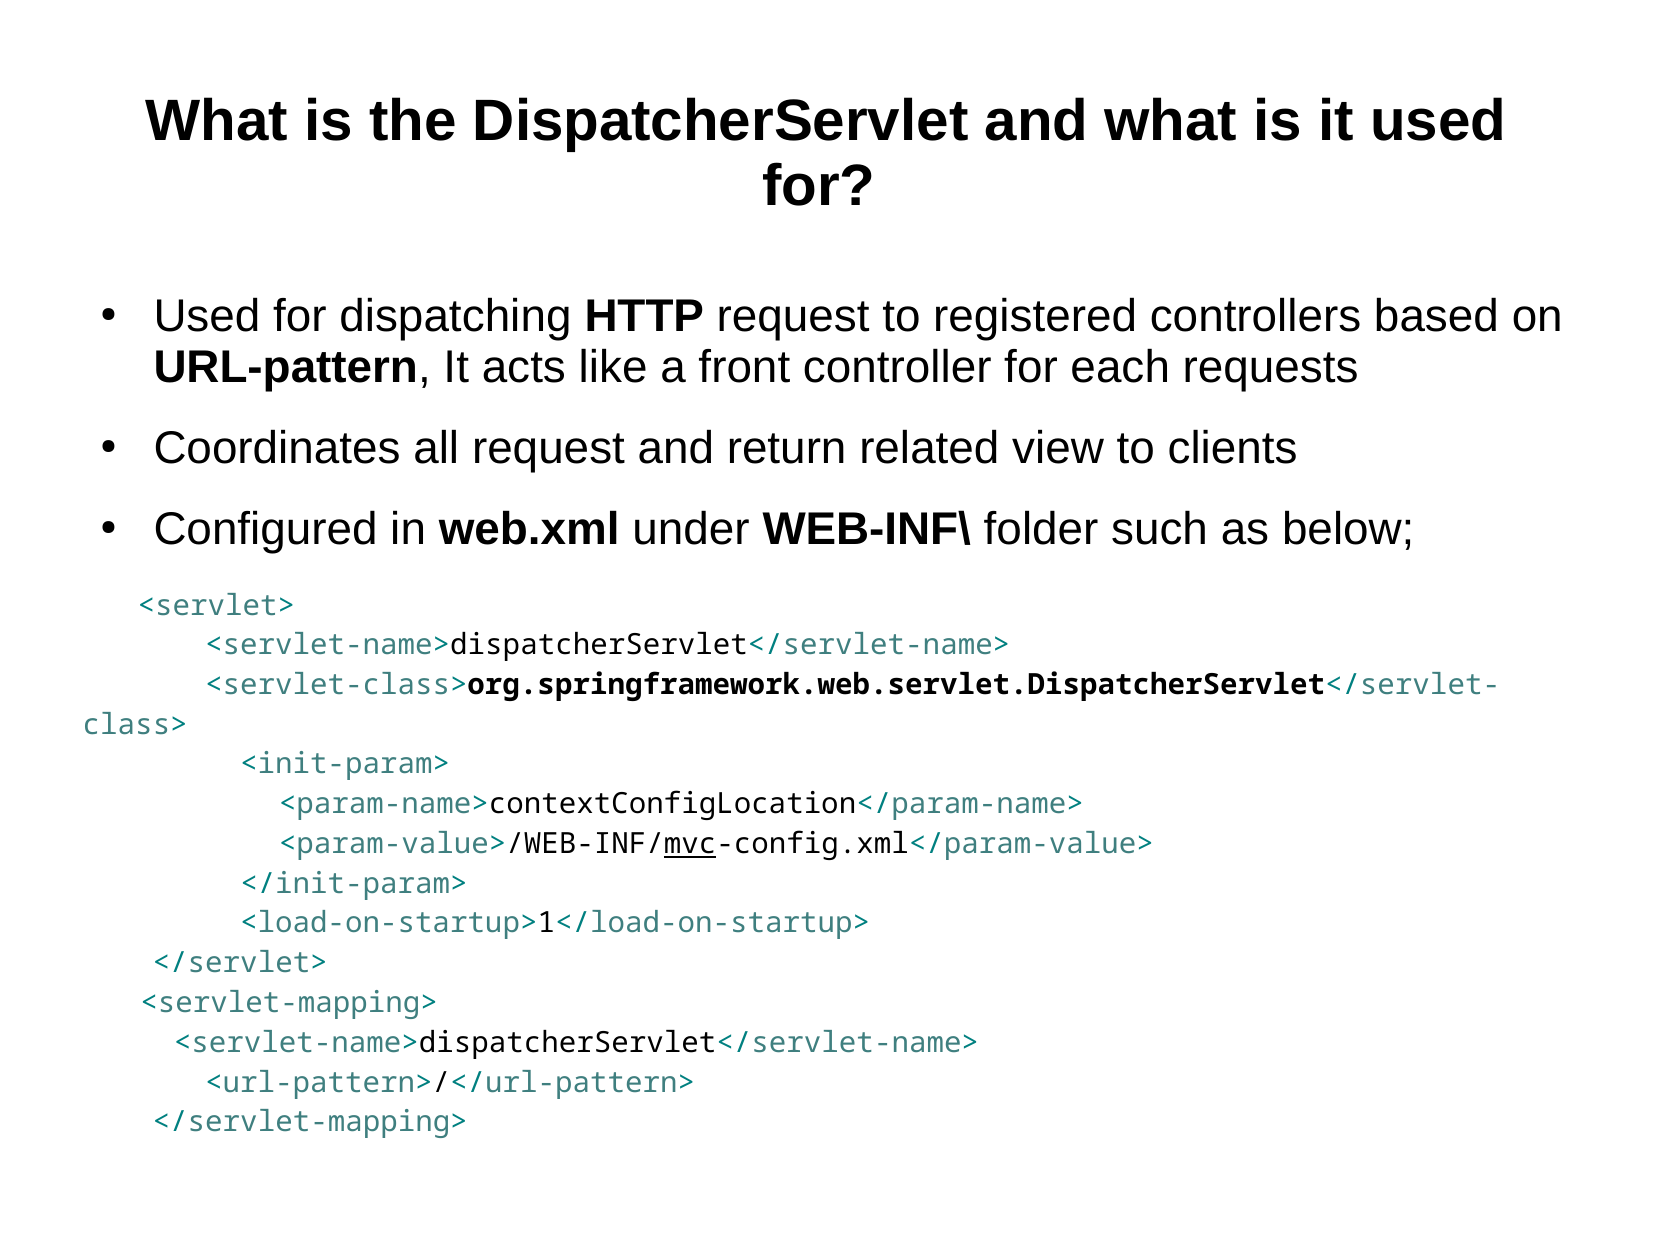

# What is the DispatcherServlet and what is it used for?
Used for dispatching HTTP request to registered controllers based on URL-pattern, It acts like a front controller for each requests
Coordinates all request and return related view to clients
Configured in web.xml under WEB-INF\ folder such as below;
 <servlet>
 <servlet-name>dispatcherServlet</servlet-name>
 <servlet-class>org.springframework.web.servlet.DispatcherServlet</servlet-class>
 <init-param>
	 <param-name>contextConfigLocation</param-name>
	 <param-value>/WEB-INF/mvc-config.xml</param-value>
 </init-param>
 <load-on-startup>1</load-on-startup>
 </servlet>
 <servlet-mapping>
	 <servlet-name>dispatcherServlet</servlet-name>
 <url-pattern>/</url-pattern>
 </servlet-mapping>